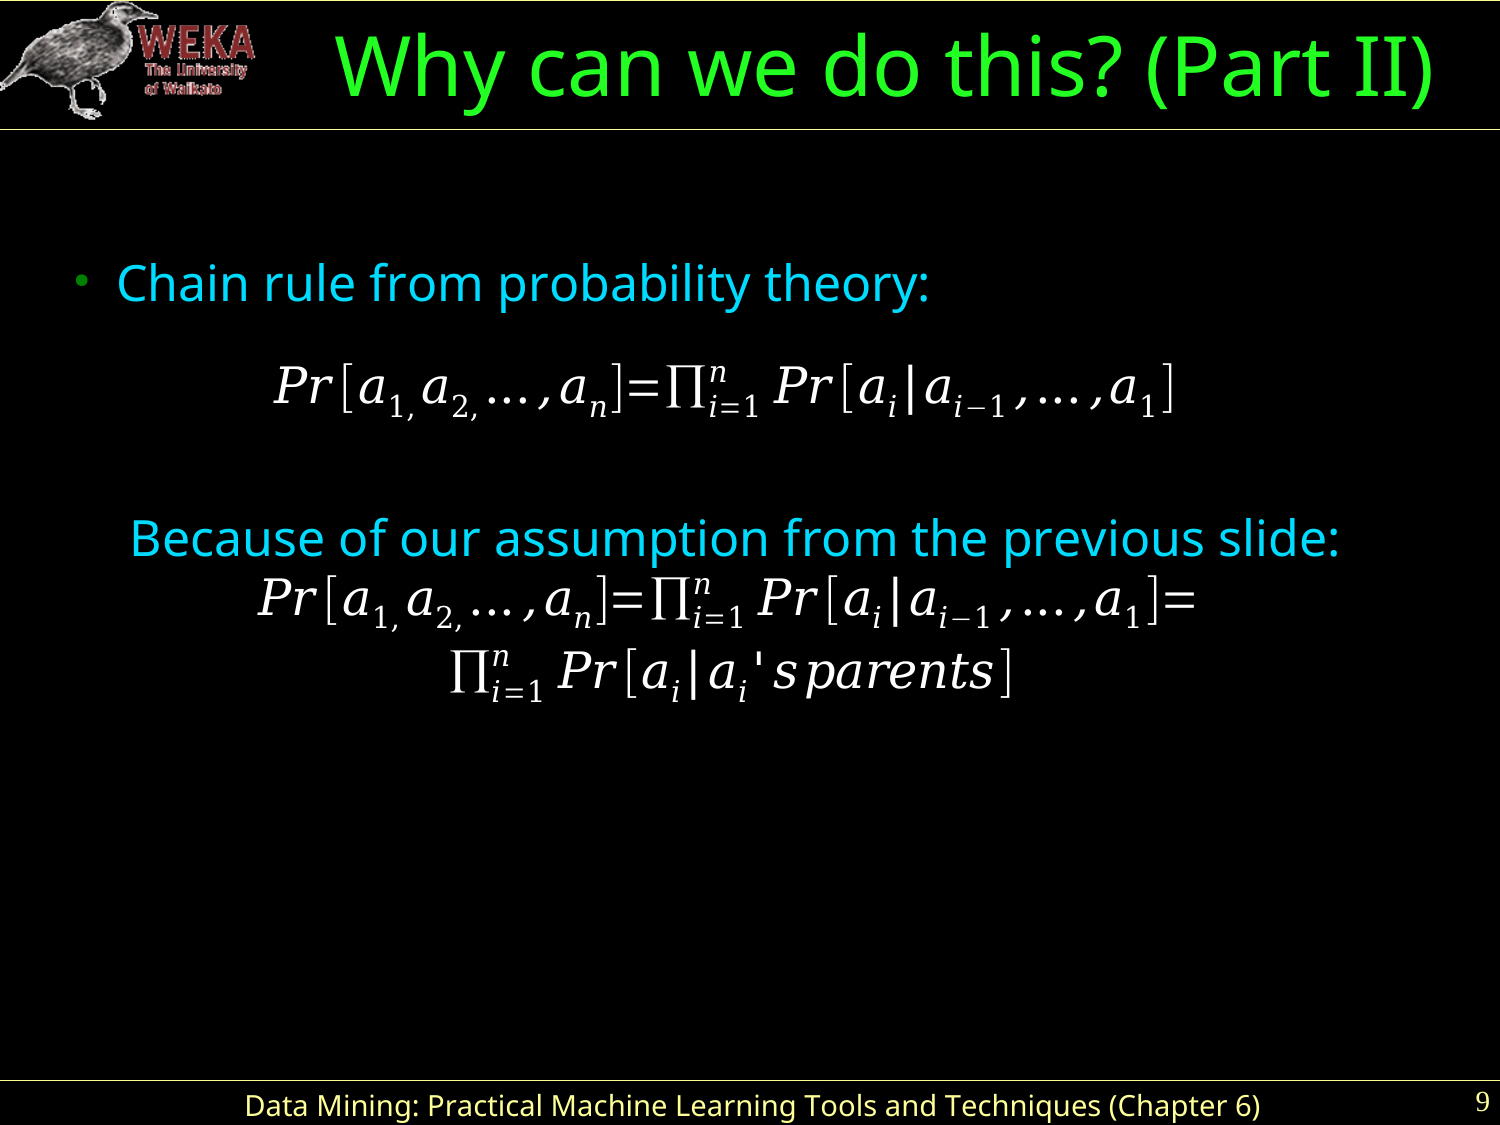

# Why can we do this? (Part II)
Chain rule from probability theory:
Because of our assumption from the previous slide:
Data Mining: Practical Machine Learning Tools and Techniques (Chapter 6)
9